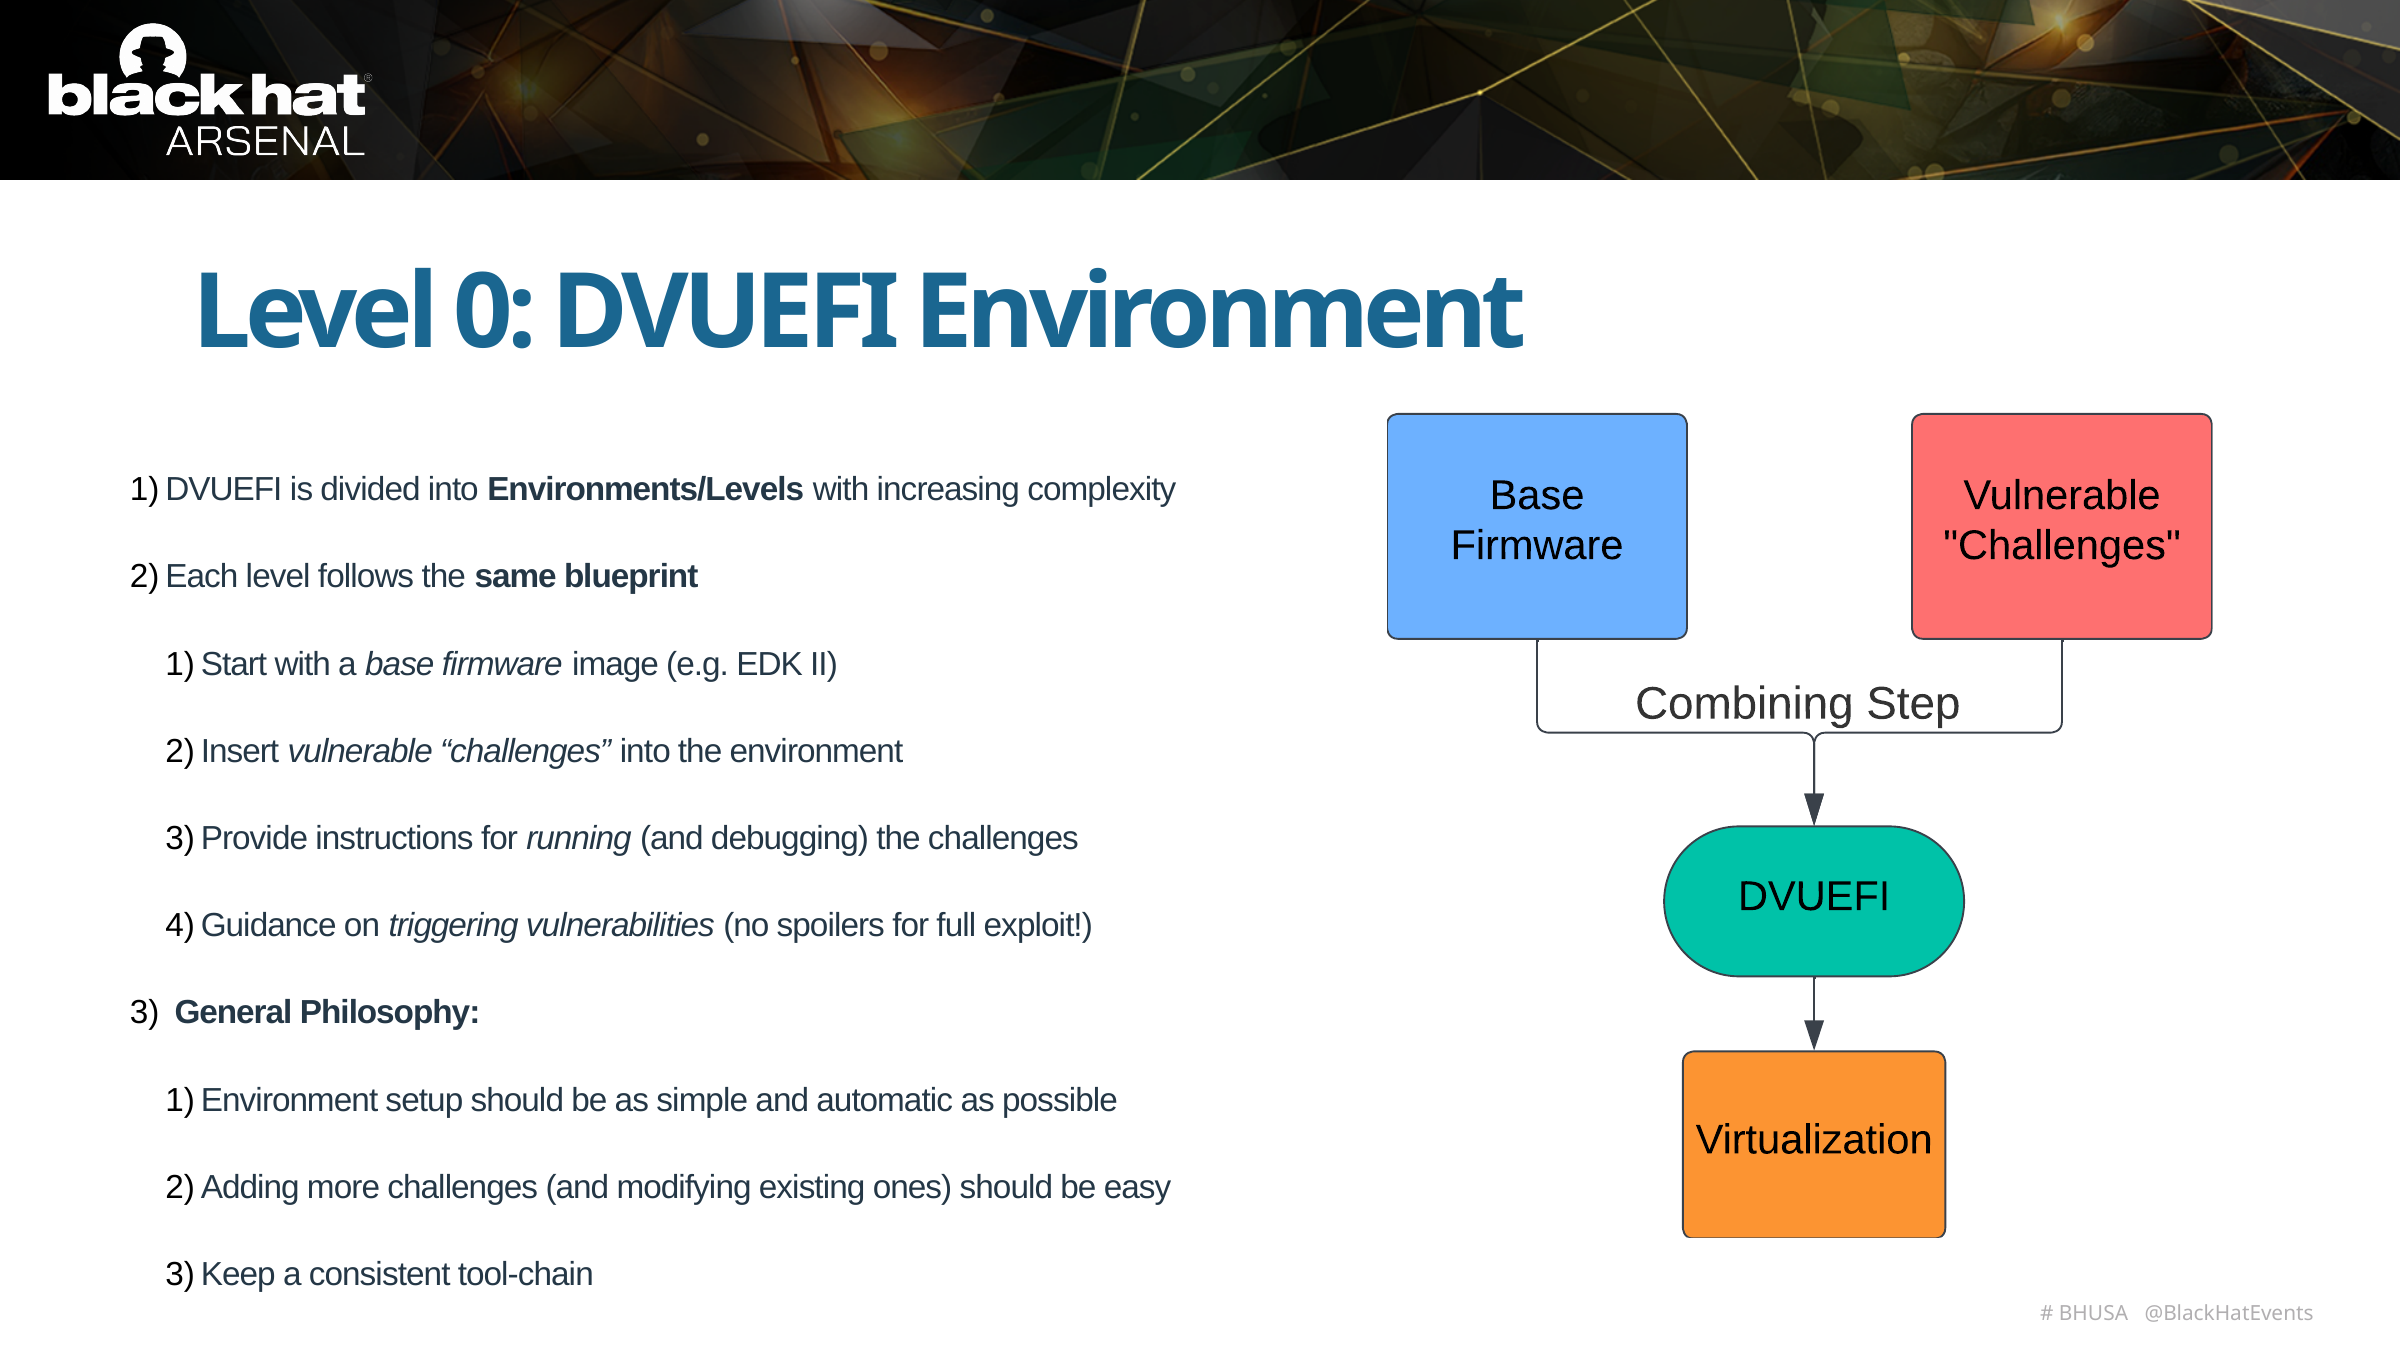

Level 0: DVUEFI Environment
DVUEFI is divided into Environments/Levels with increasing complexity
Each level follows the same blueprint
Start with a base firmware image (e.g. EDK II)
Insert vulnerable “challenges” into the environment
Provide instructions for running (and debugging) the challenges
Guidance on triggering vulnerabilities (no spoilers for full exploit!)
 General Philosophy:
Environment setup should be as simple and automatic as possible
Adding more challenges (and modifying existing ones) should be easy
Keep a consistent tool-chain